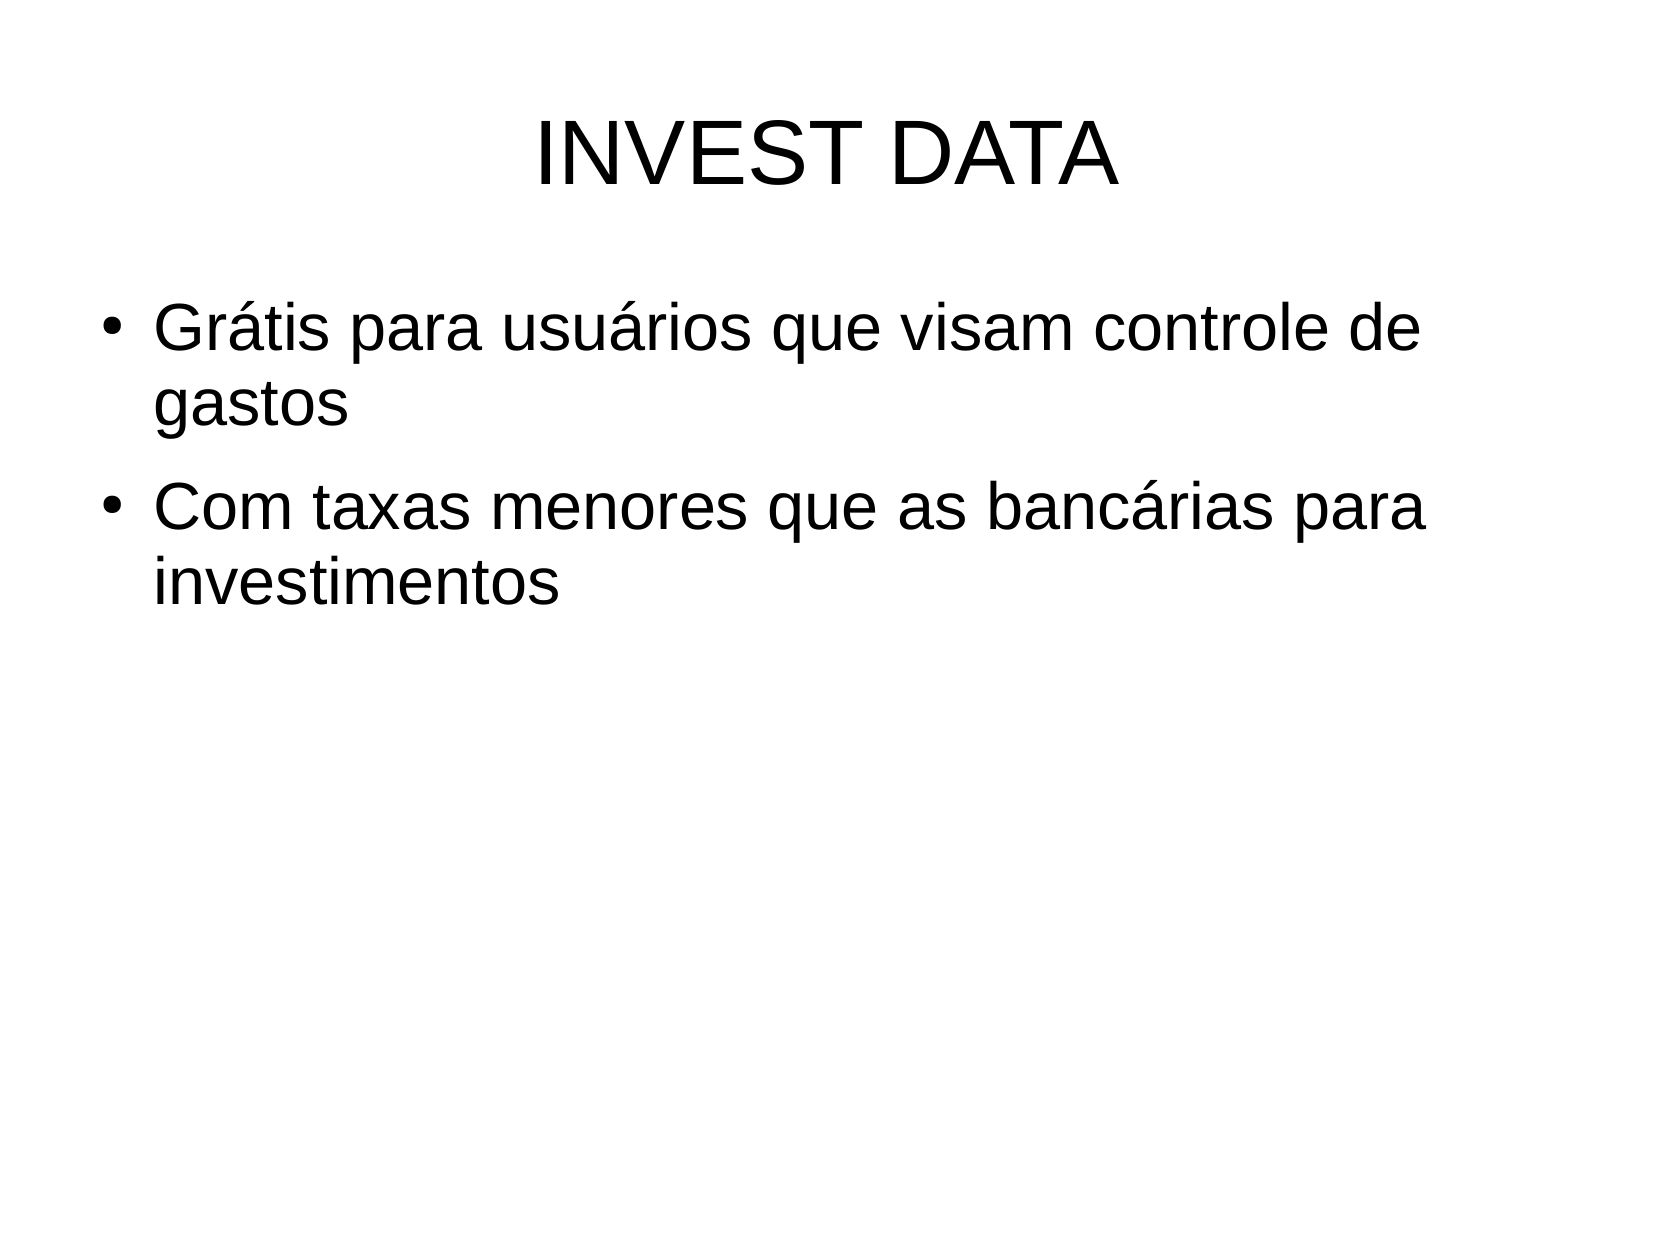

# INVEST DATA
Grátis para usuários que visam controle de gastos
Com taxas menores que as bancárias para investimentos